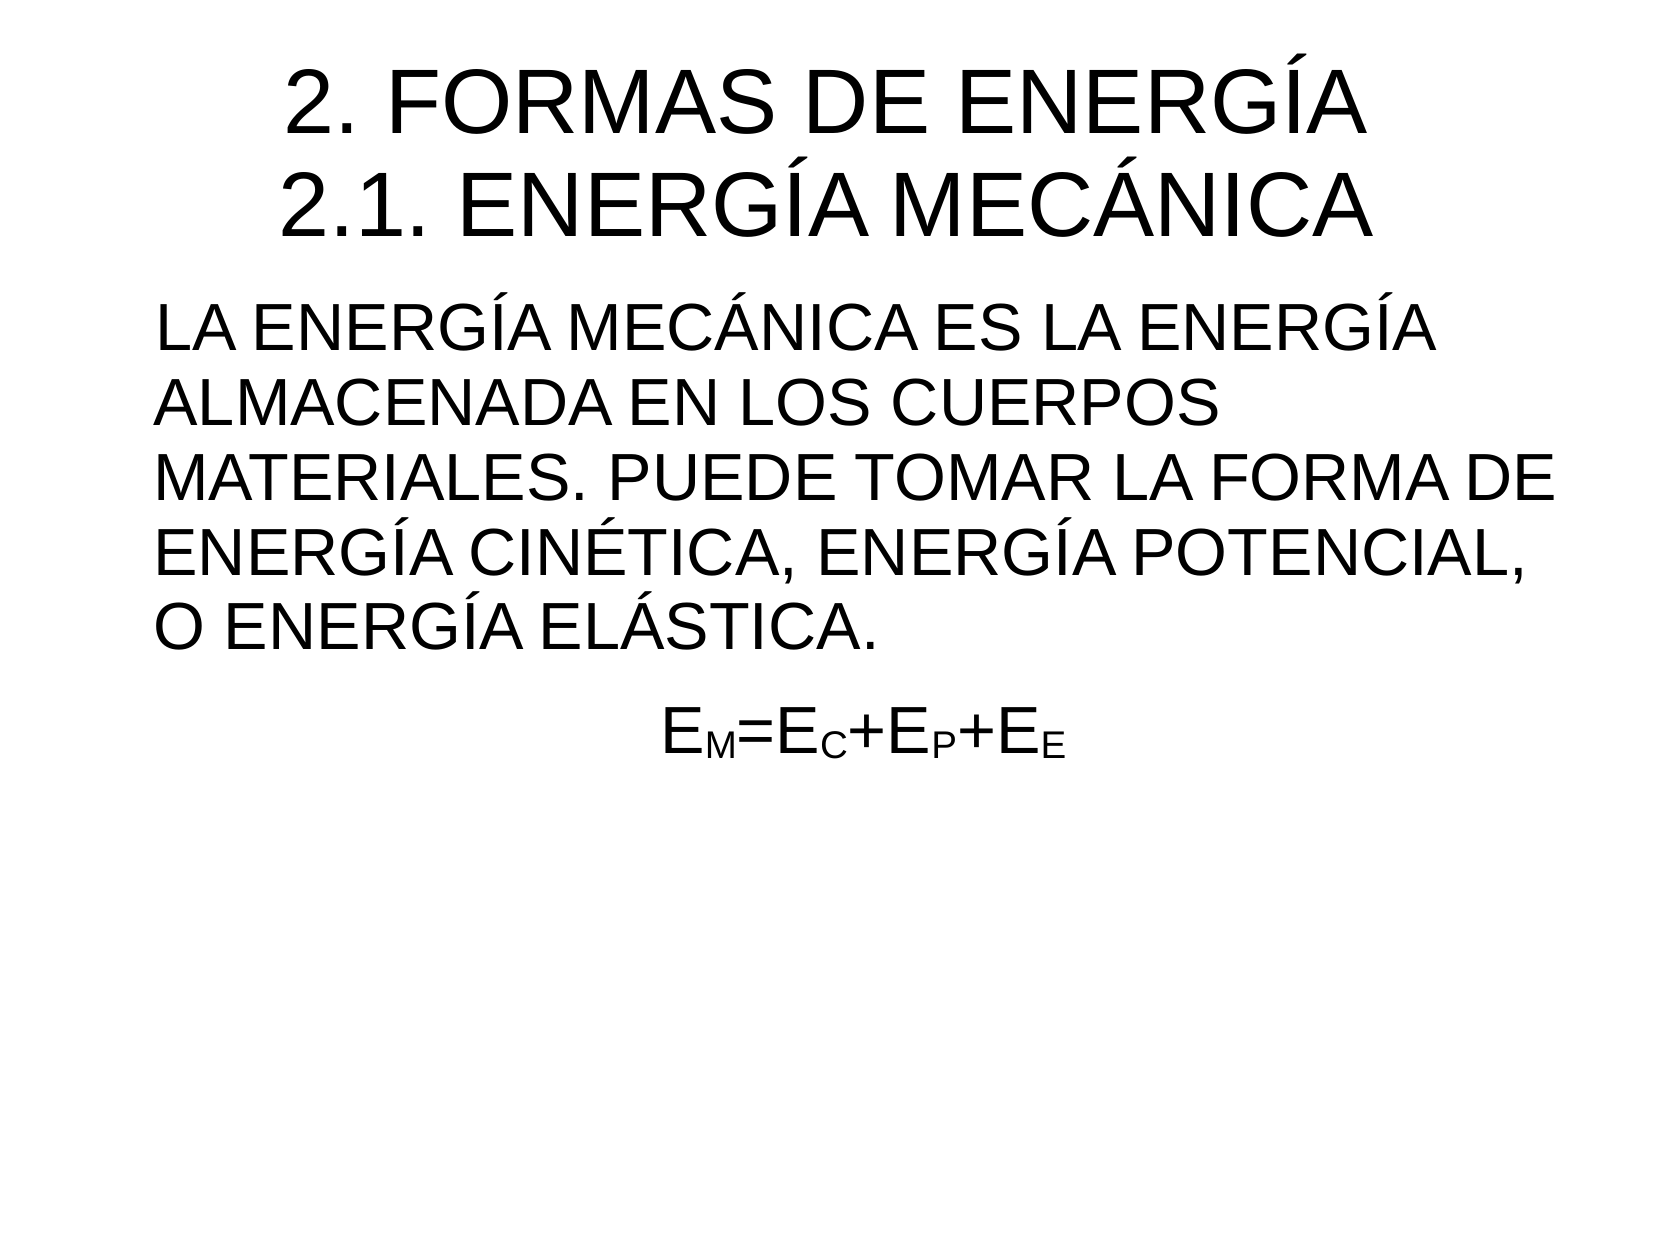

# 2. FORMAS DE ENERGÍA 2.1. ENERGÍA MECÁNICA
LA ENERGÍA MECÁNICA ES LA ENERGÍA ALMACENADA EN LOS CUERPOS MATERIALES. PUEDE TOMAR LA FORMA DE ENERGÍA CINÉTICA, ENERGÍA POTENCIAL, O ENERGÍA ELÁSTICA.
EM=EC+EP+EE